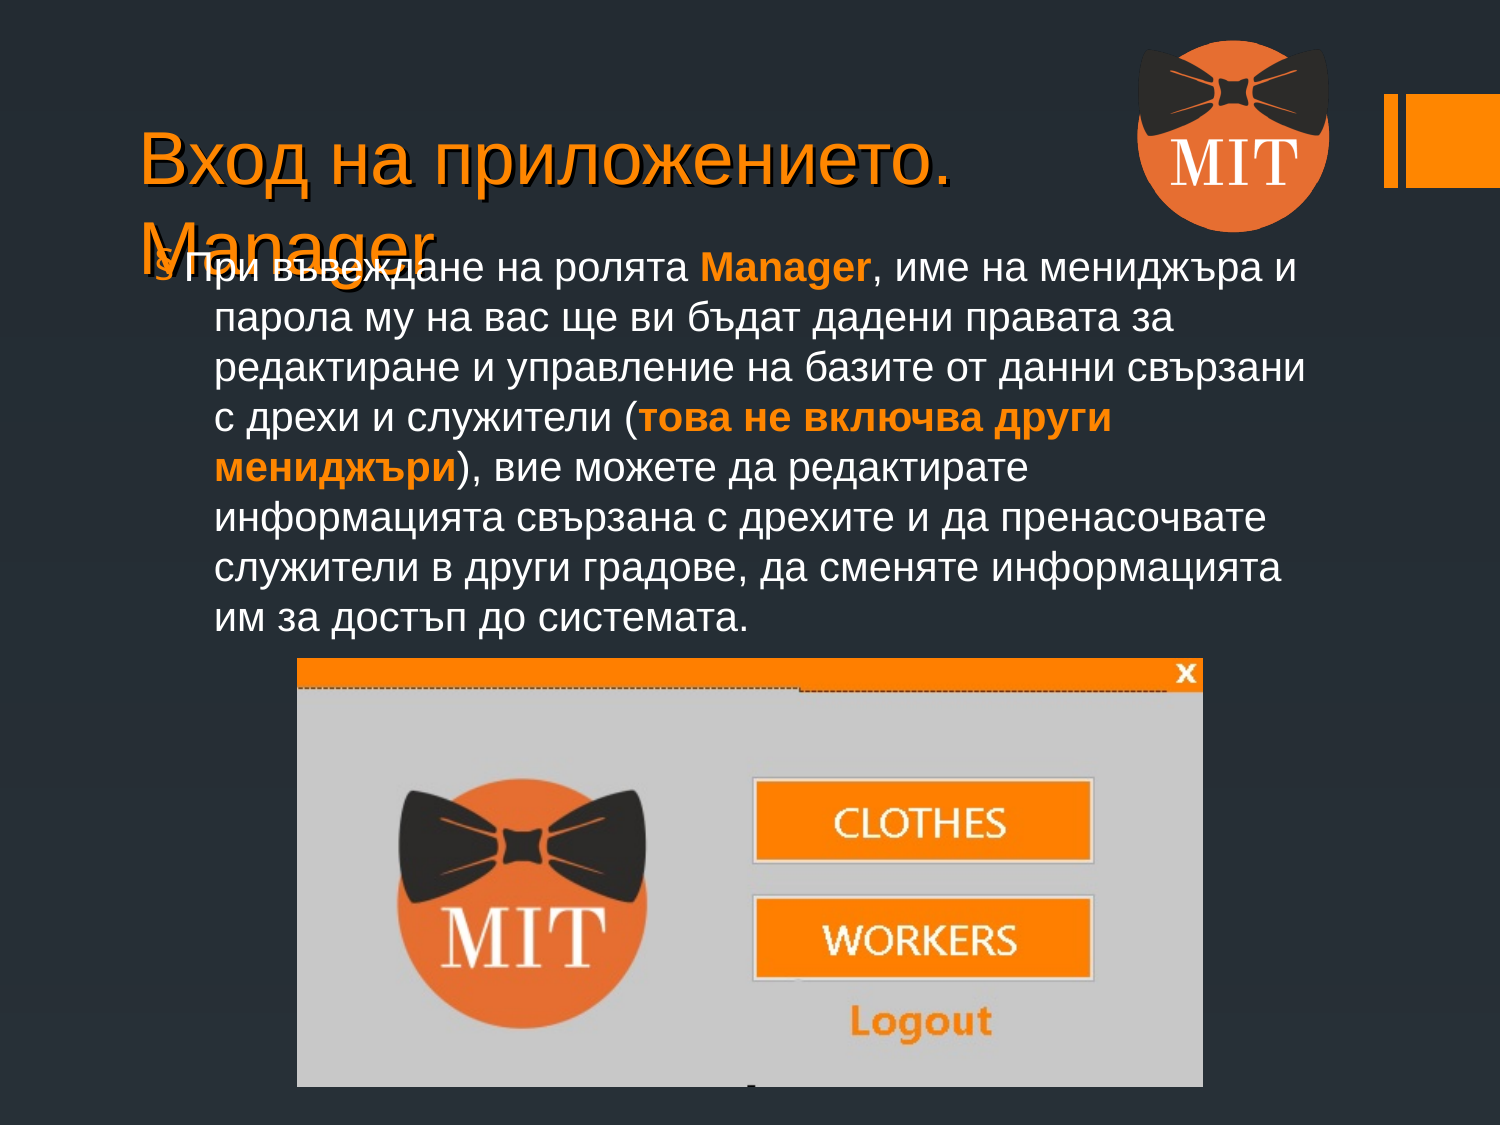

# Вход на приложението. Manager
При въвеждане на ролята Manager, име на мениджъра и парола му на вас ще ви бъдат дадени правата за редактиране и управление на базите от данни свързани с дрехи и служители (това не включва други мениджъри), вие можете да редактирате информацията свързана с дрехите и да пренасочвате служители в други градове, да сменяте информацията им за достъп до системата.